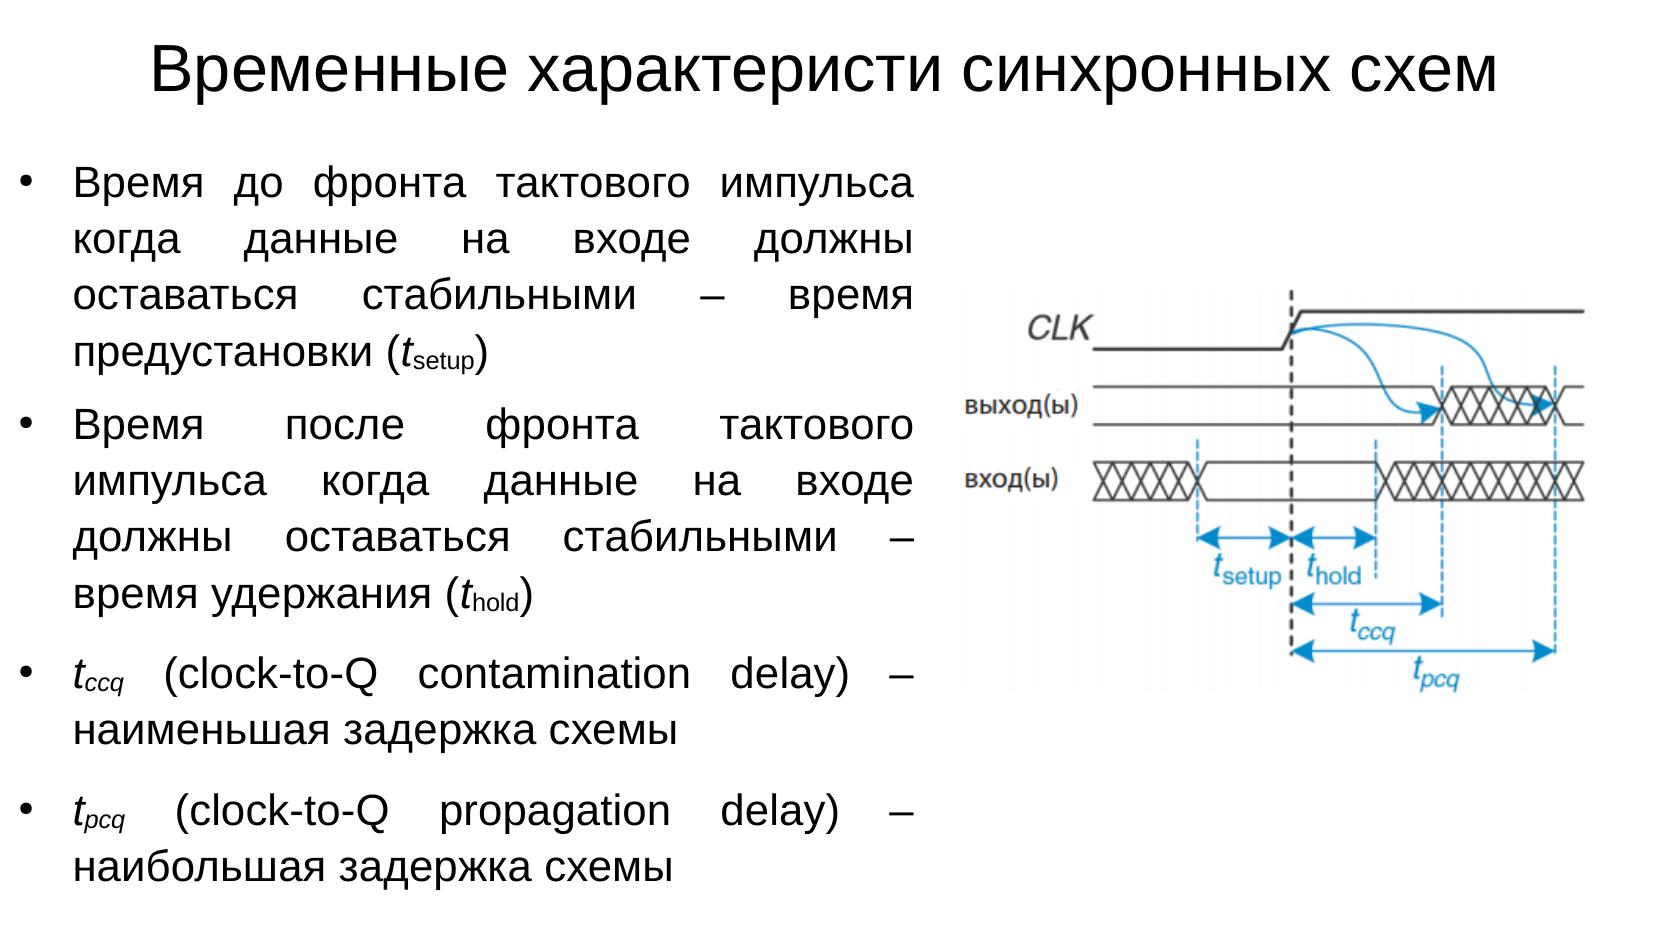

Временные характеристи синхронных схем
# Время до фронта тактового импульса когда данные на входе должны оставаться стабильными – время предустановки (tsetup)
Время после фронта тактового импульса когда данные на входе должны оставаться стабильными – время удержания (thold)
tccq (clock-to-Q contamination delay) – наименьшая задержка схемы
tpcq (clock-to-Q propagation delay) – наибольшая задержка схемы